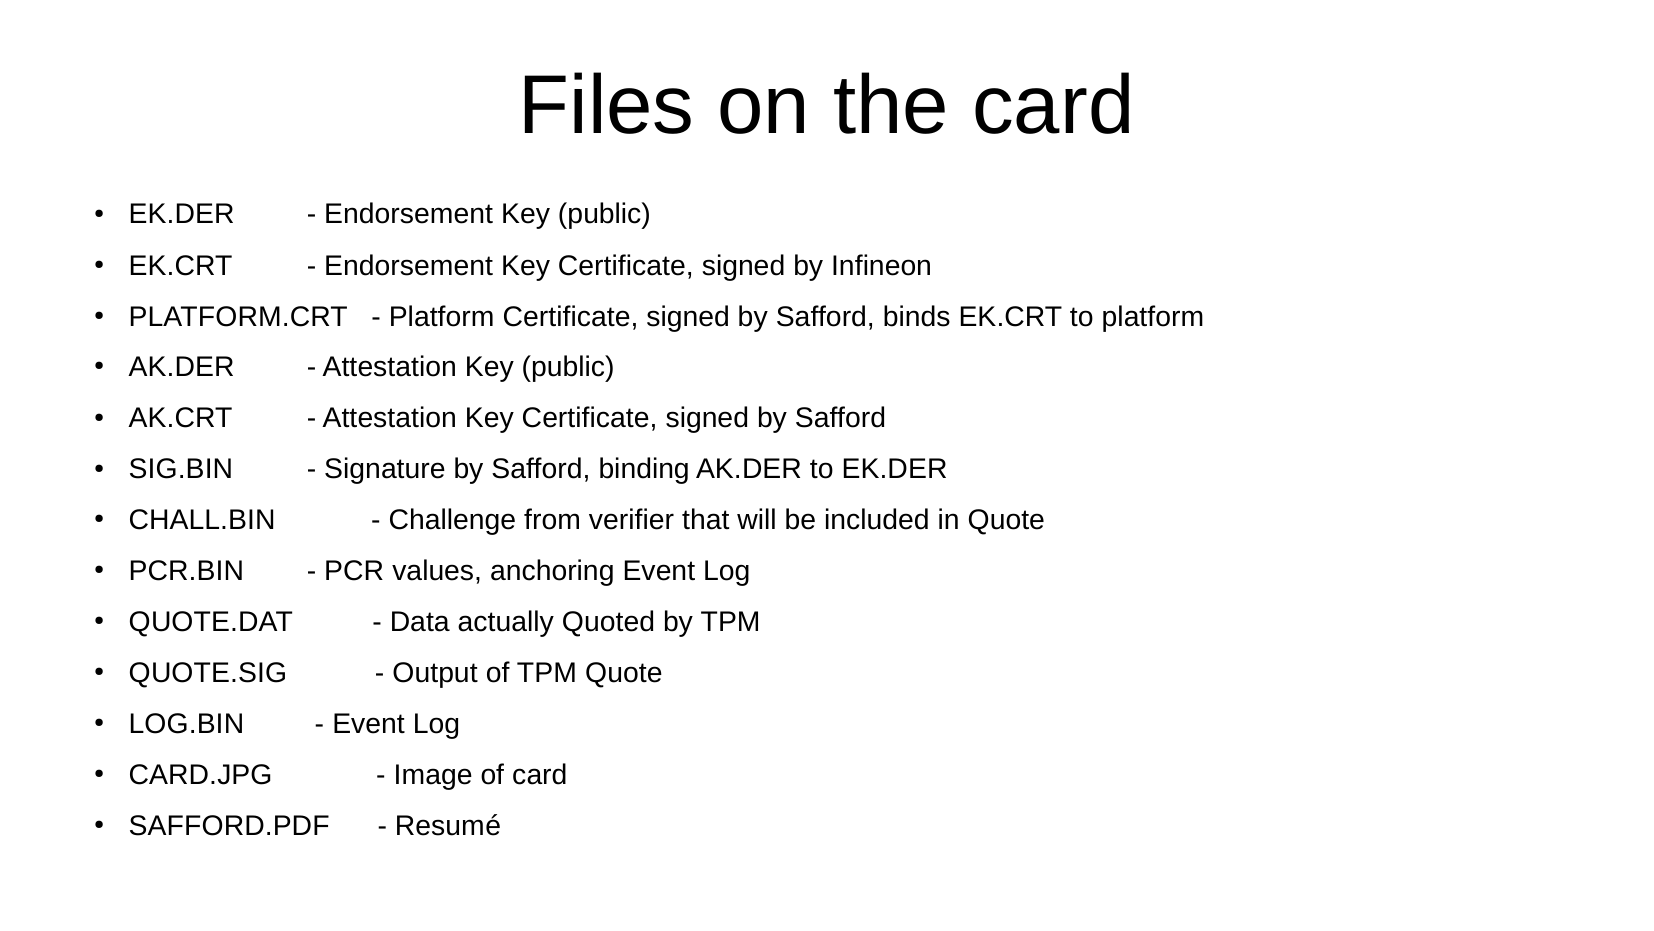

# Files on the card
EK.DER	 - Endorsement Key (public)
EK.CRT	 - Endorsement Key Certificate, signed by Infineon
PLATFORM.CRT - Platform Certificate, signed by Safford, binds EK.CRT to platform
AK.DER	 - Attestation Key (public)
AK.CRT	 - Attestation Key Certificate, signed by Safford
SIG.BIN	 - Signature by Safford, binding AK.DER to EK.DER
CHALL.BIN - Challenge from verifier that will be included in Quote
PCR.BIN	 - PCR values, anchoring Event Log
QUOTE.DAT - Data actually Quoted by TPM
QUOTE.SIG - Output of TPM Quote
LOG.BIN	 - Event Log
CARD.JPG - Image of card
SAFFORD.PDF - Resumé